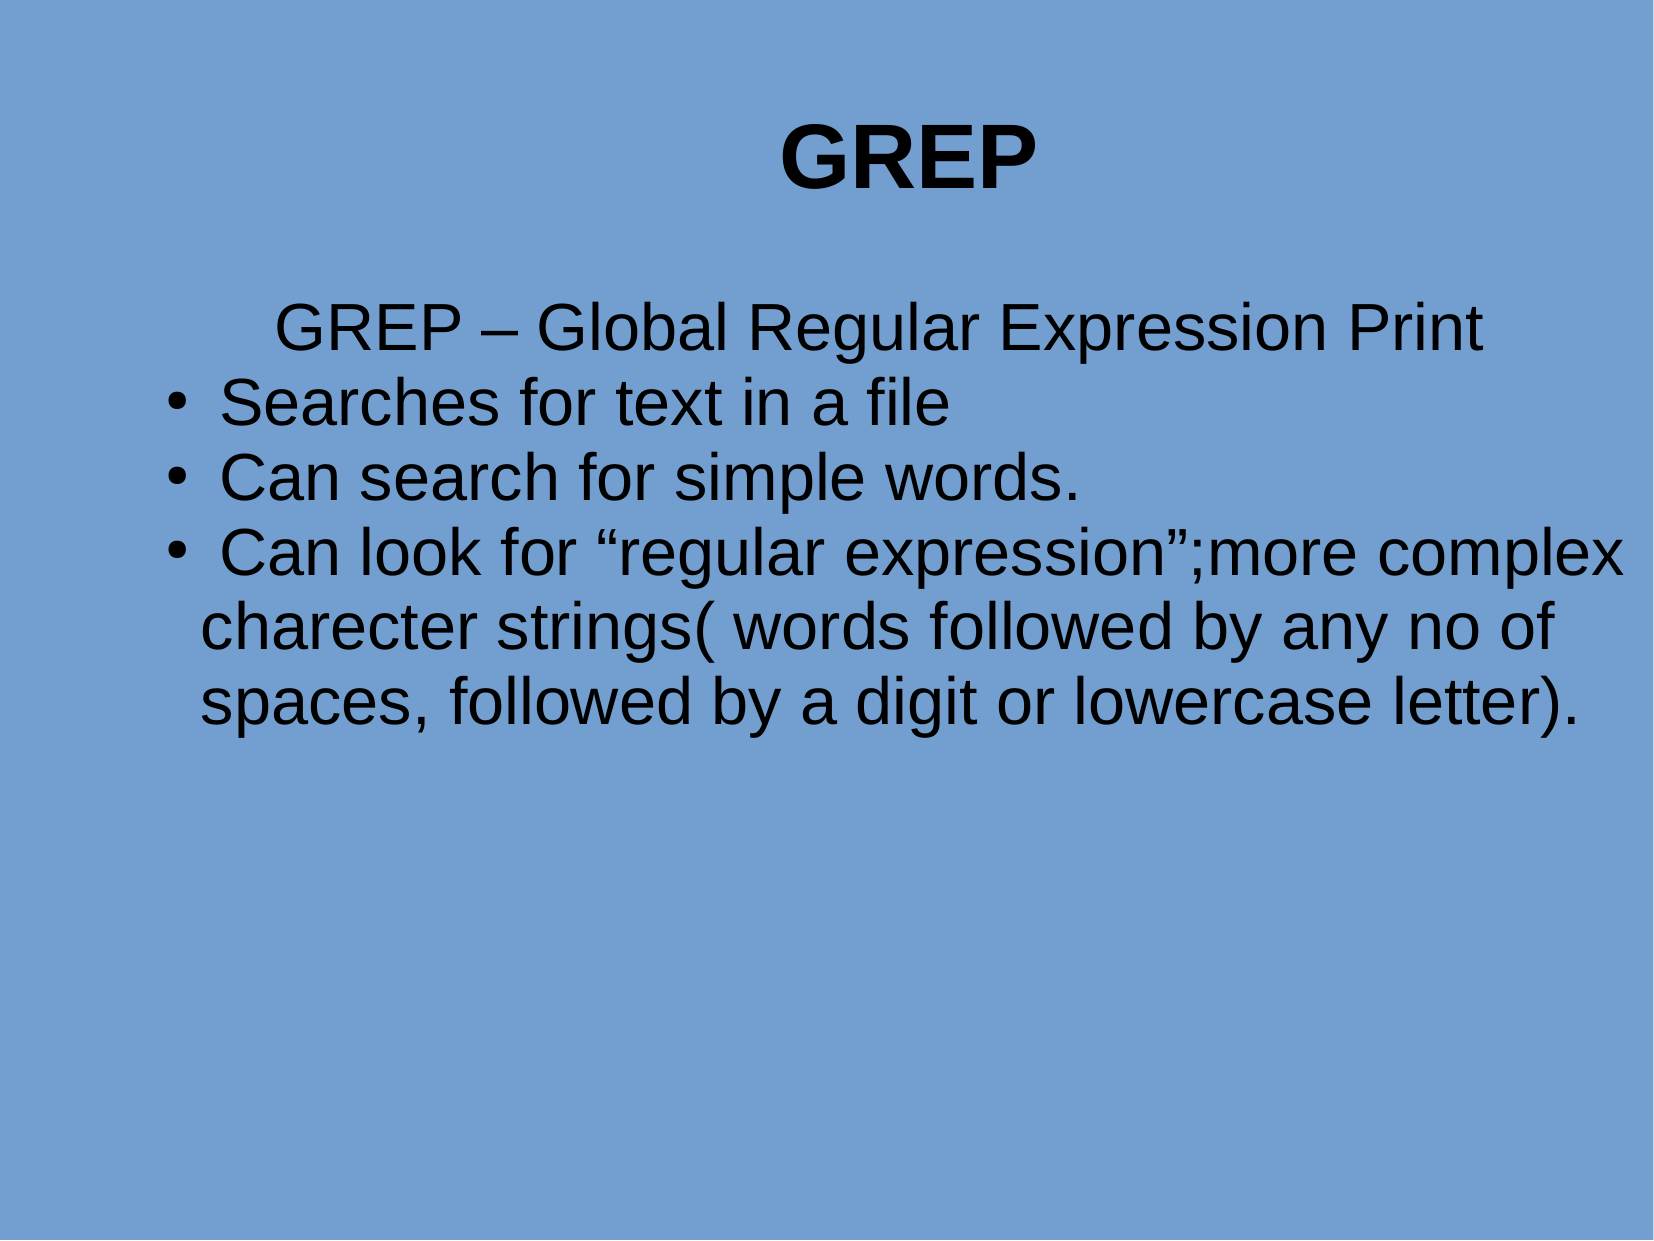

# GREP
 GREP – Global Regular Expression Print
 Searches for text in a file
 Can search for simple words.
 Can look for “regular expression”;more complex charecter strings( words followed by any no of spaces, followed by a digit or lowercase letter).